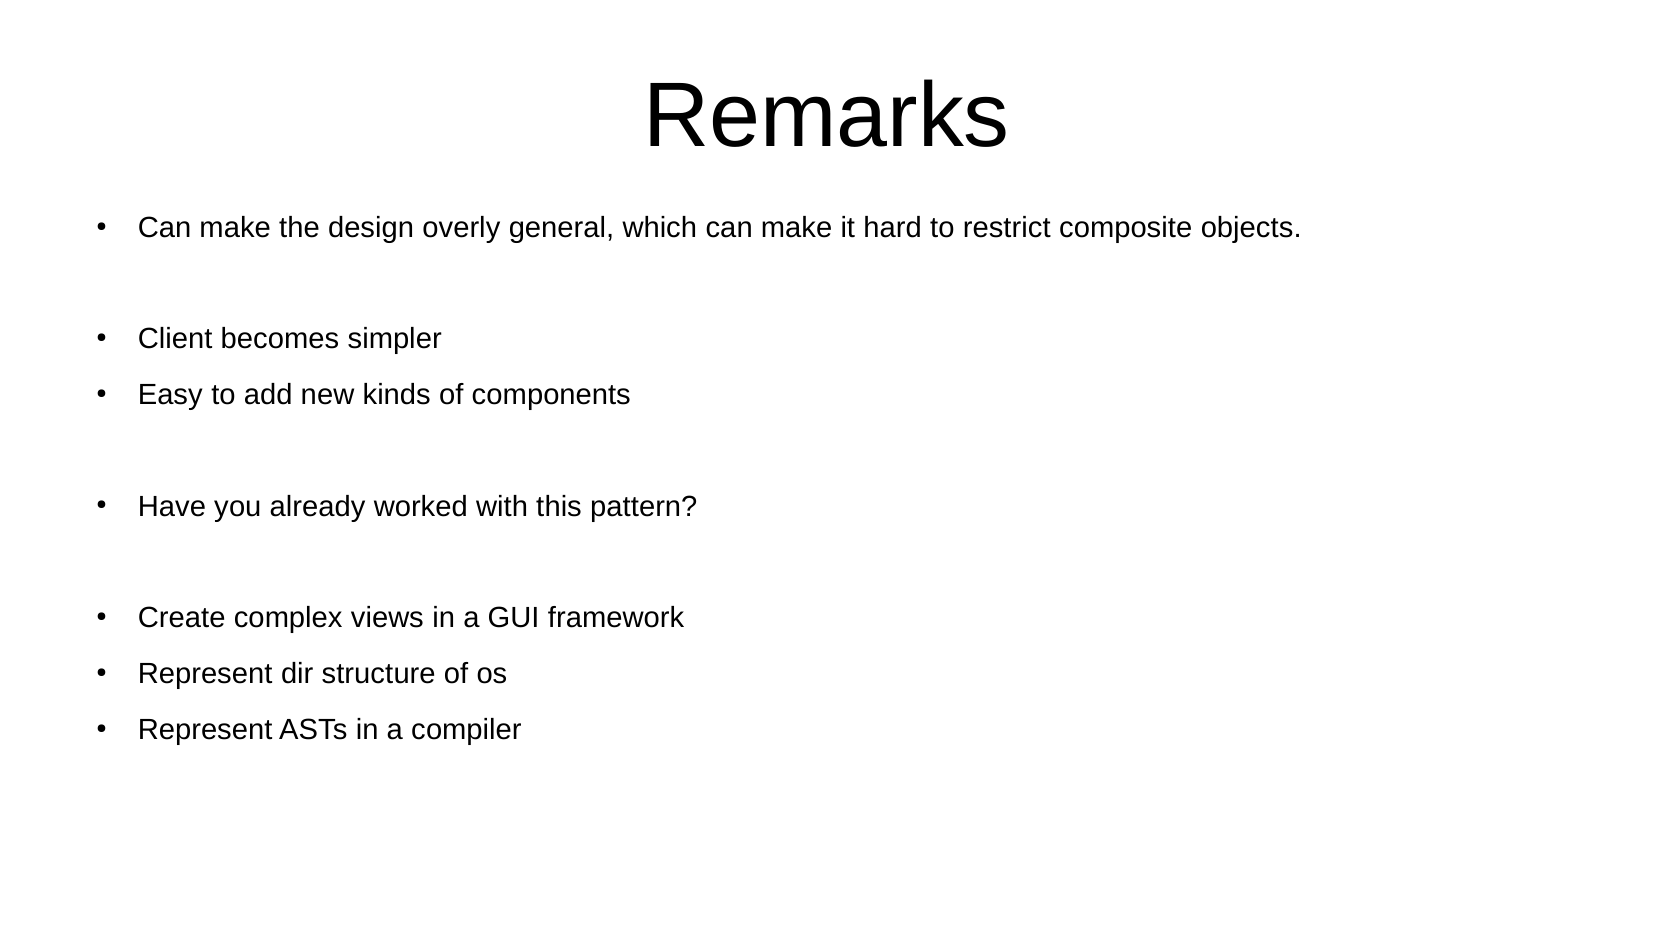

# Remarks
Can make the design overly general, which can make it hard to restrict composite objects.
Client becomes simpler
Easy to add new kinds of components
Have you already worked with this pattern?
Create complex views in a GUI framework
Represent dir structure of os
Represent ASTs in a compiler